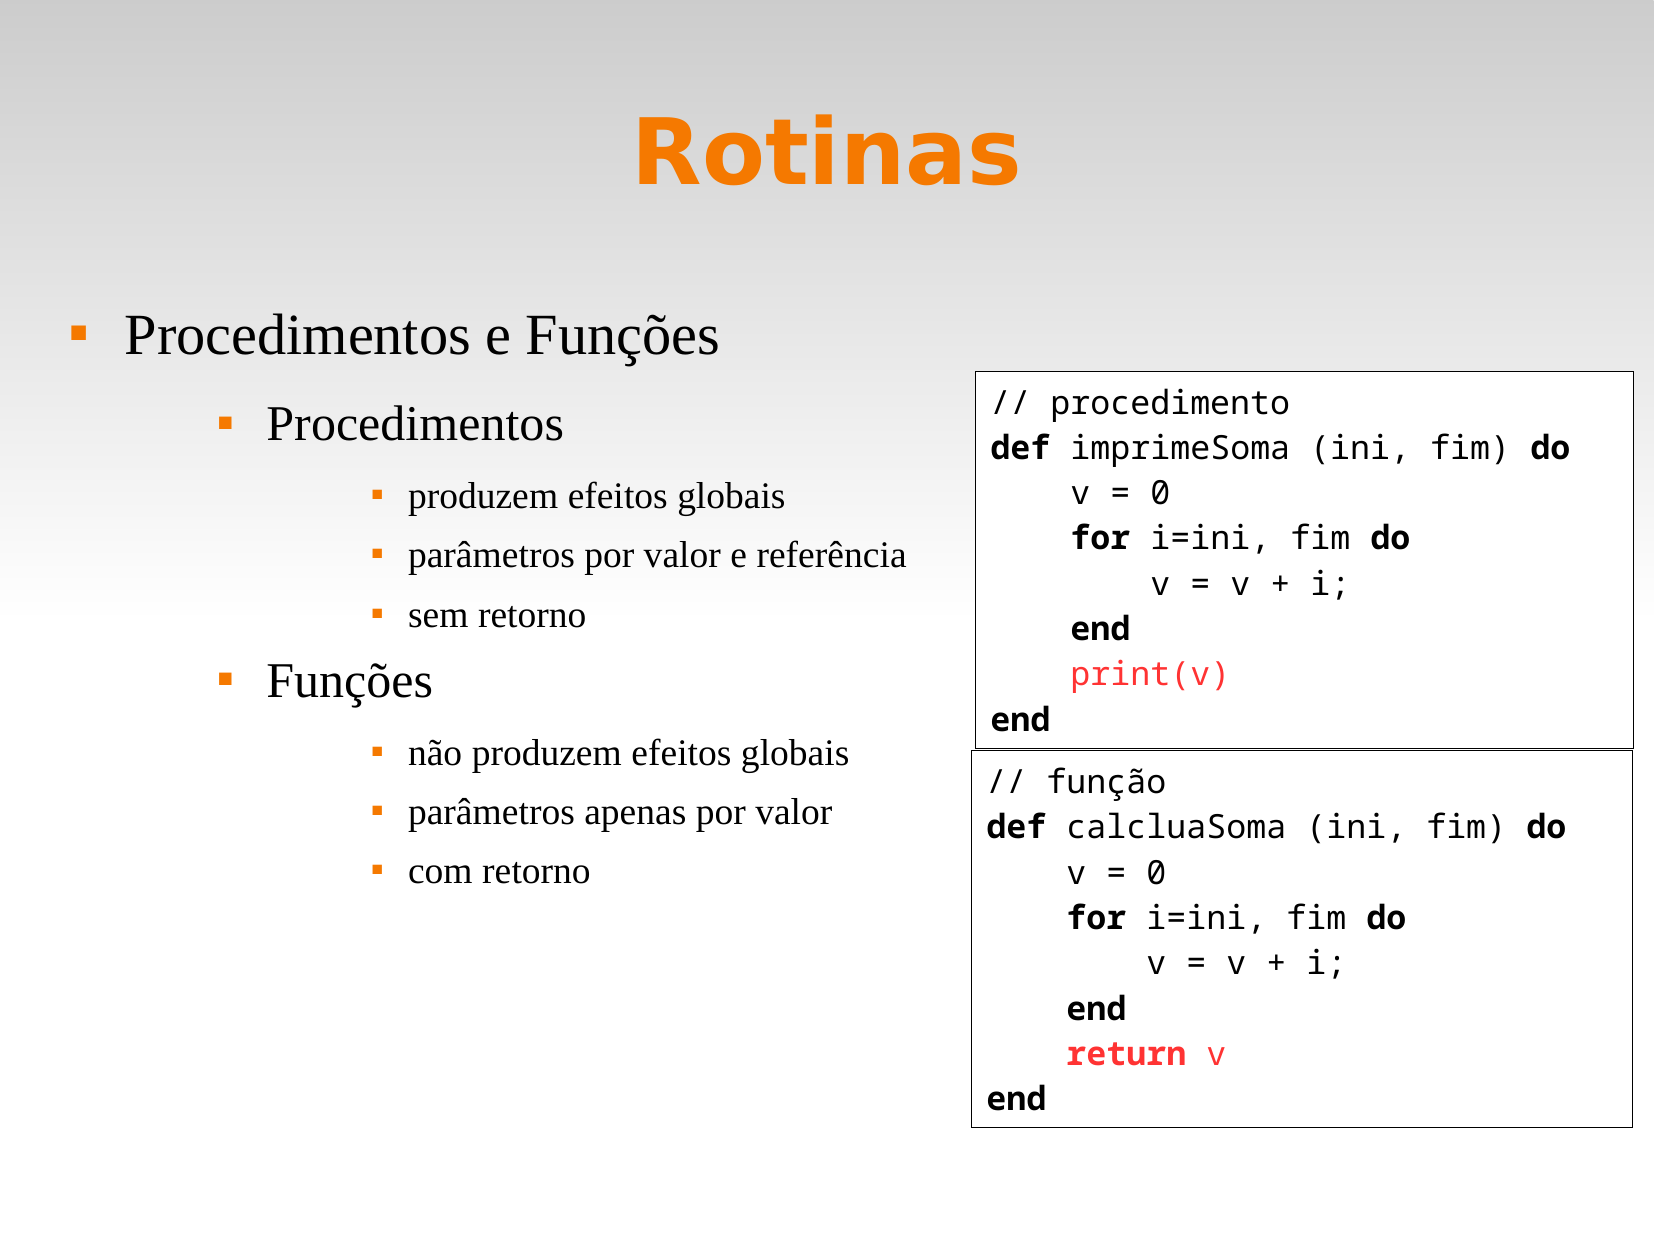

# Rotinas
Procedimentos e Funções
Procedimentos
produzem efeitos globais
parâmetros por valor e referência
sem retorno
Funções
não produzem efeitos globais
parâmetros apenas por valor
com retorno
// procedimento
def imprimeSoma (ini, fim) do
 v = 0
 for i=ini, fim do
 v = v + i;
 end
 print(v)
end
// função
def calcluaSoma (ini, fim) do
 v = 0
 for i=ini, fim do
 v = v + i;
 end
 return v
end